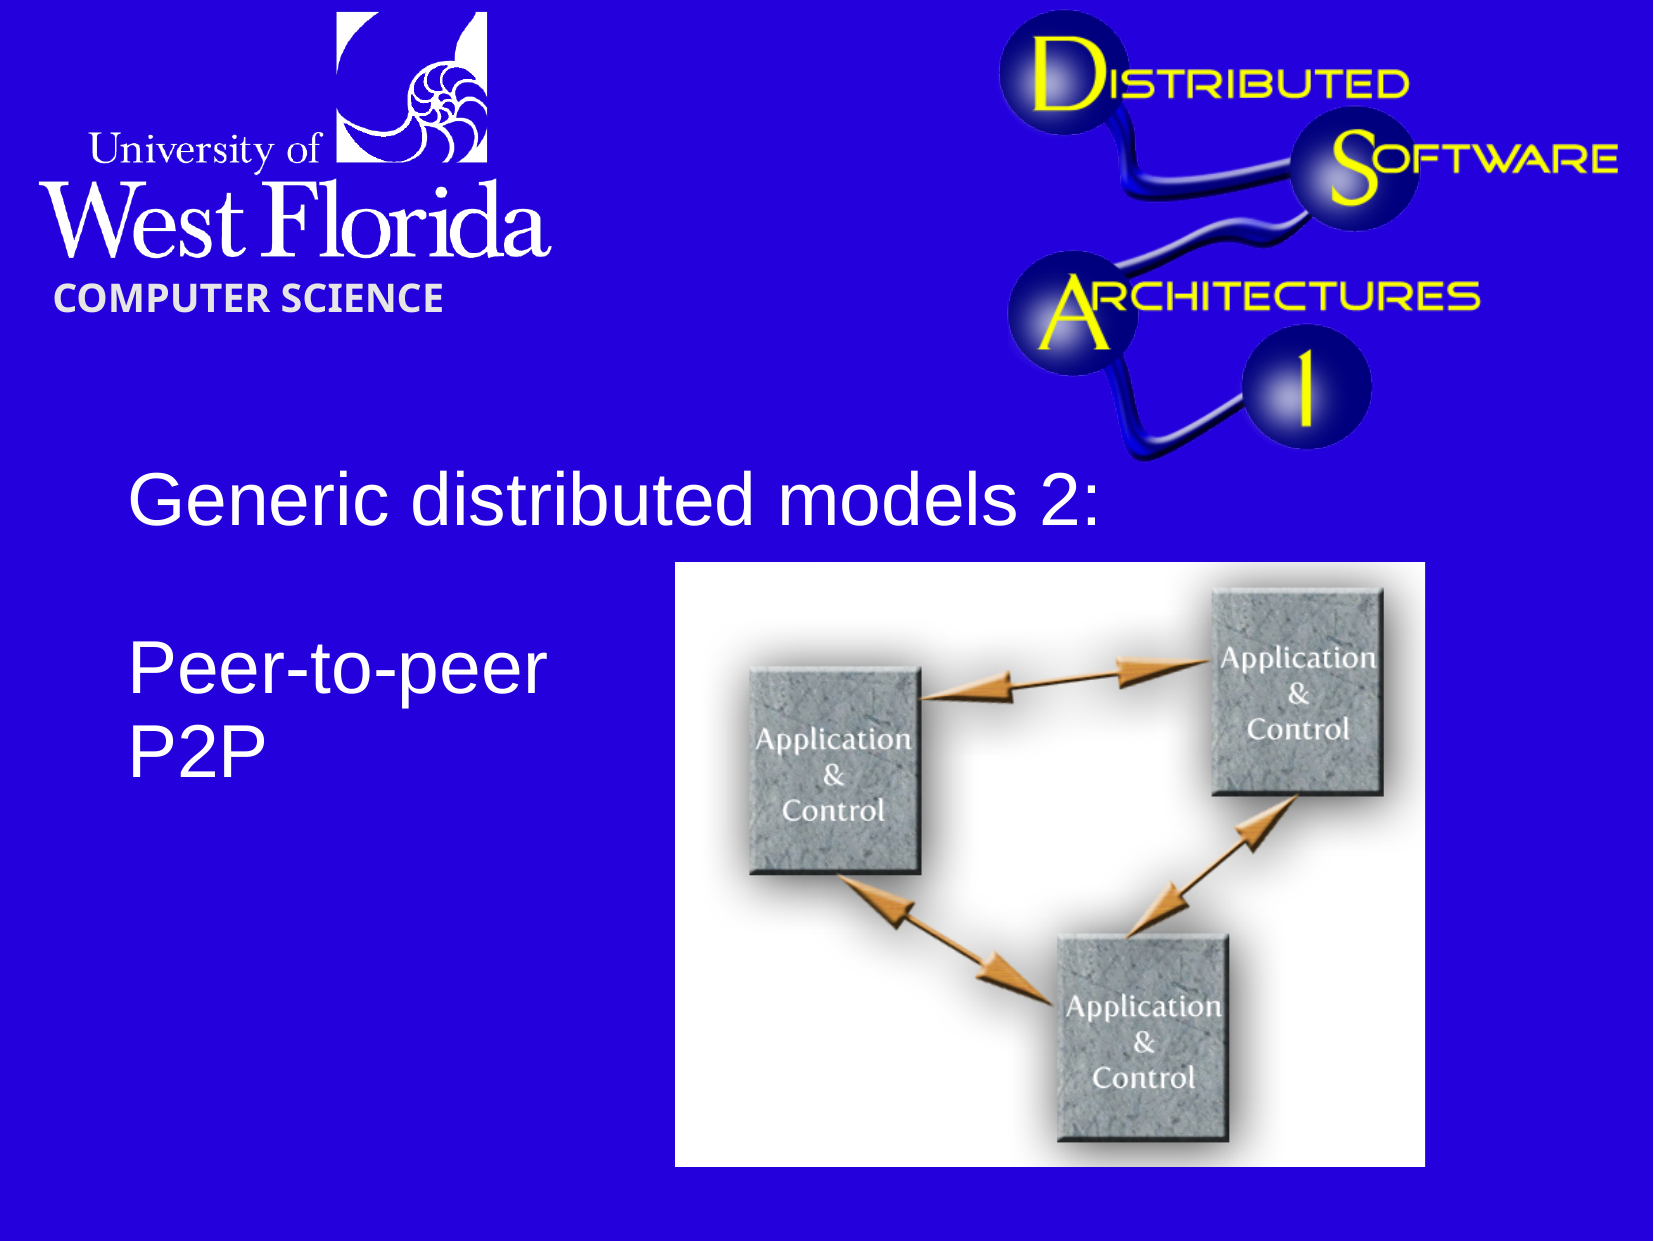

COMPUTER SCIENCE
Generic distributed models 2:
Peer-to-peer
P2P